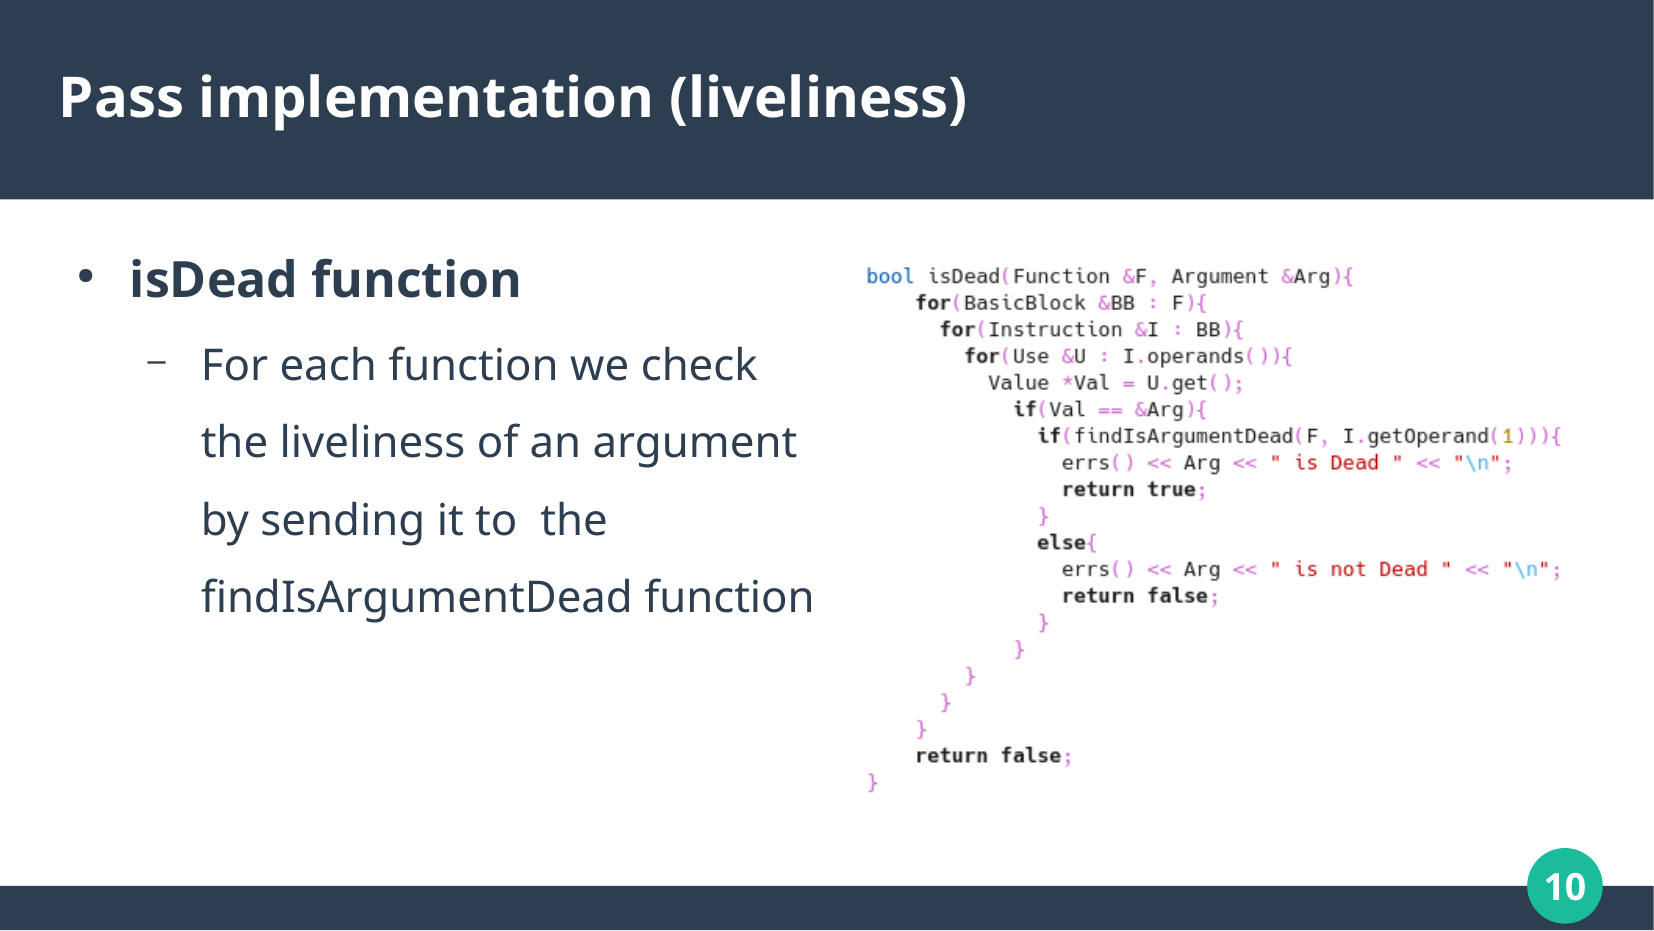

# Pass implementation (liveliness)
isDead function
For each function we check
the liveliness of an argument
by sending it to the
findIsArgumentDead function